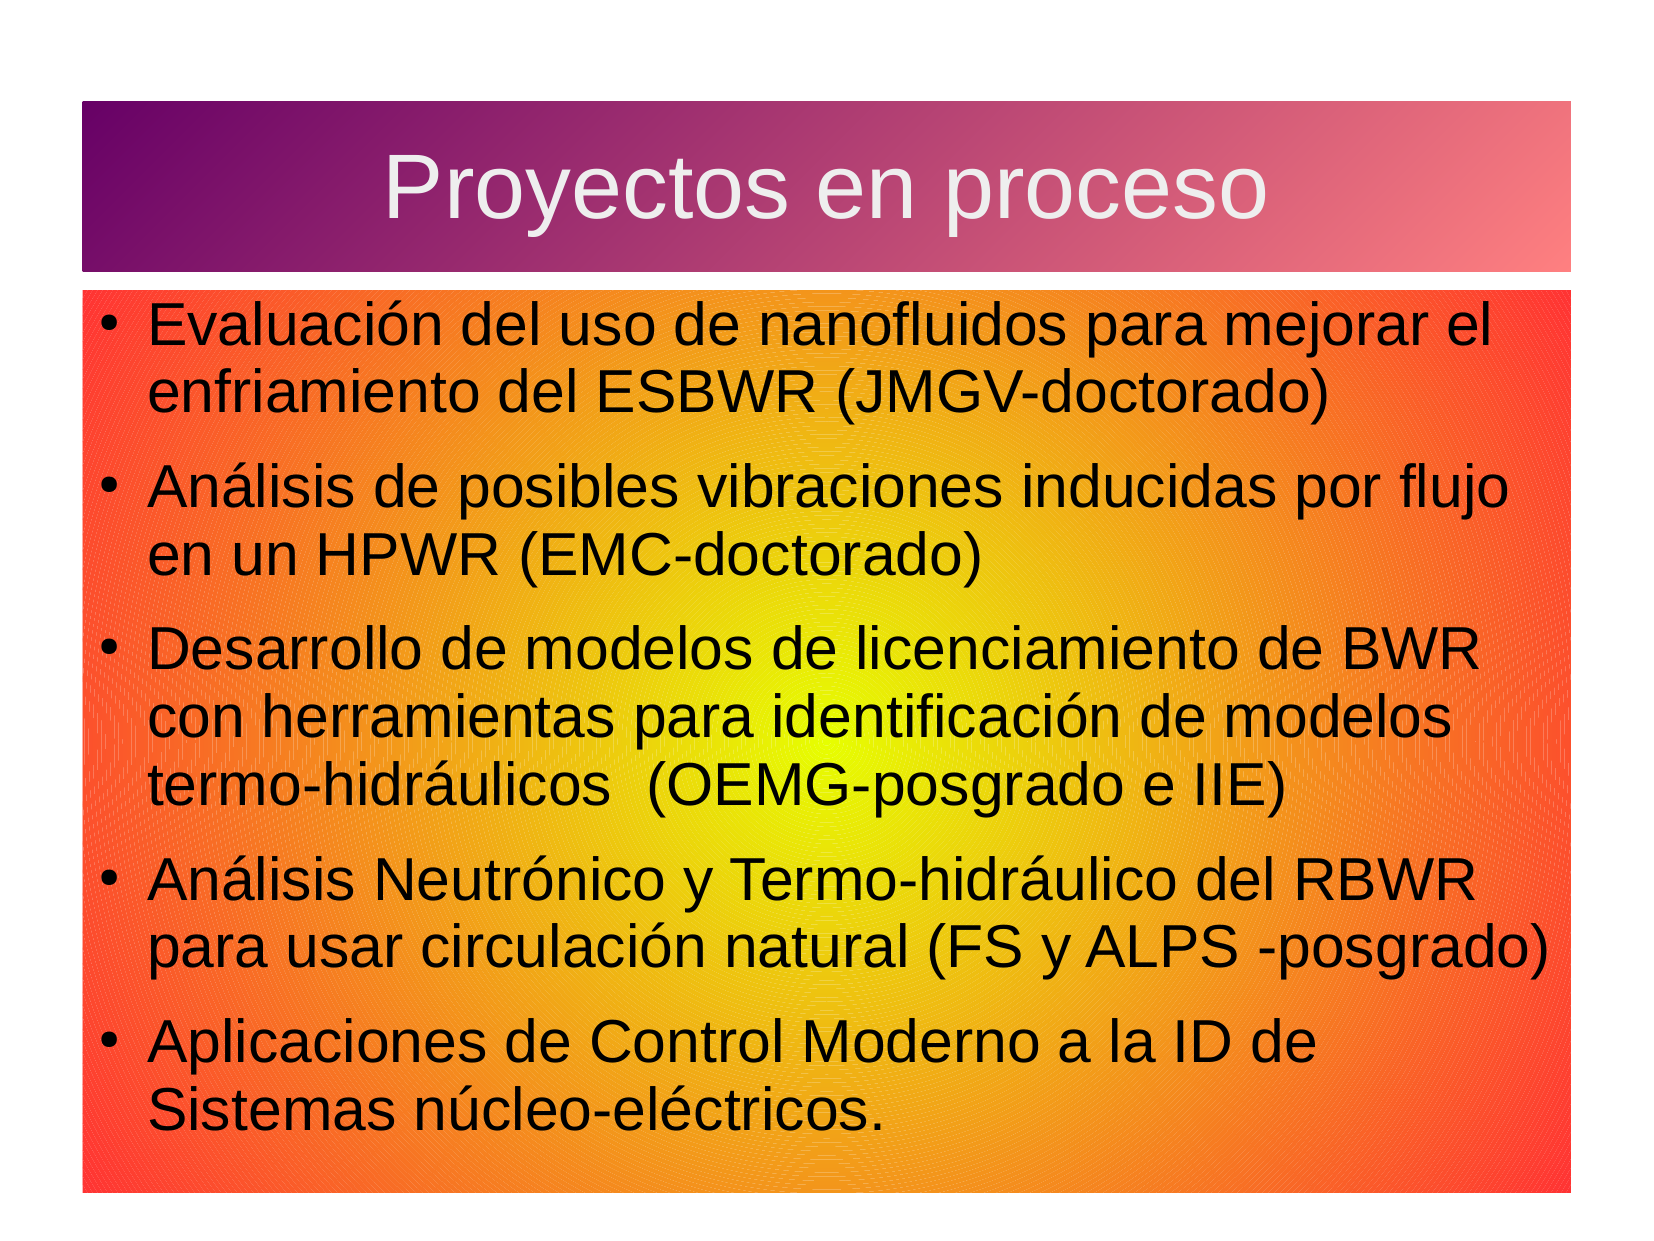

# Proyectos en proceso
Evaluación del uso de nanofluidos para mejorar el enfriamiento del ESBWR (JMGV-doctorado)
Análisis de posibles vibraciones inducidas por flujo en un HPWR (EMC-doctorado)
Desarrollo de modelos de licenciamiento de BWR con herramientas para identificación de modelos termo-hidráulicos (OEMG-posgrado e IIE)
Análisis Neutrónico y Termo-hidráulico del RBWR para usar circulación natural (FS y ALPS -posgrado)
Aplicaciones de Control Moderno a la ID de Sistemas núcleo-eléctricos.